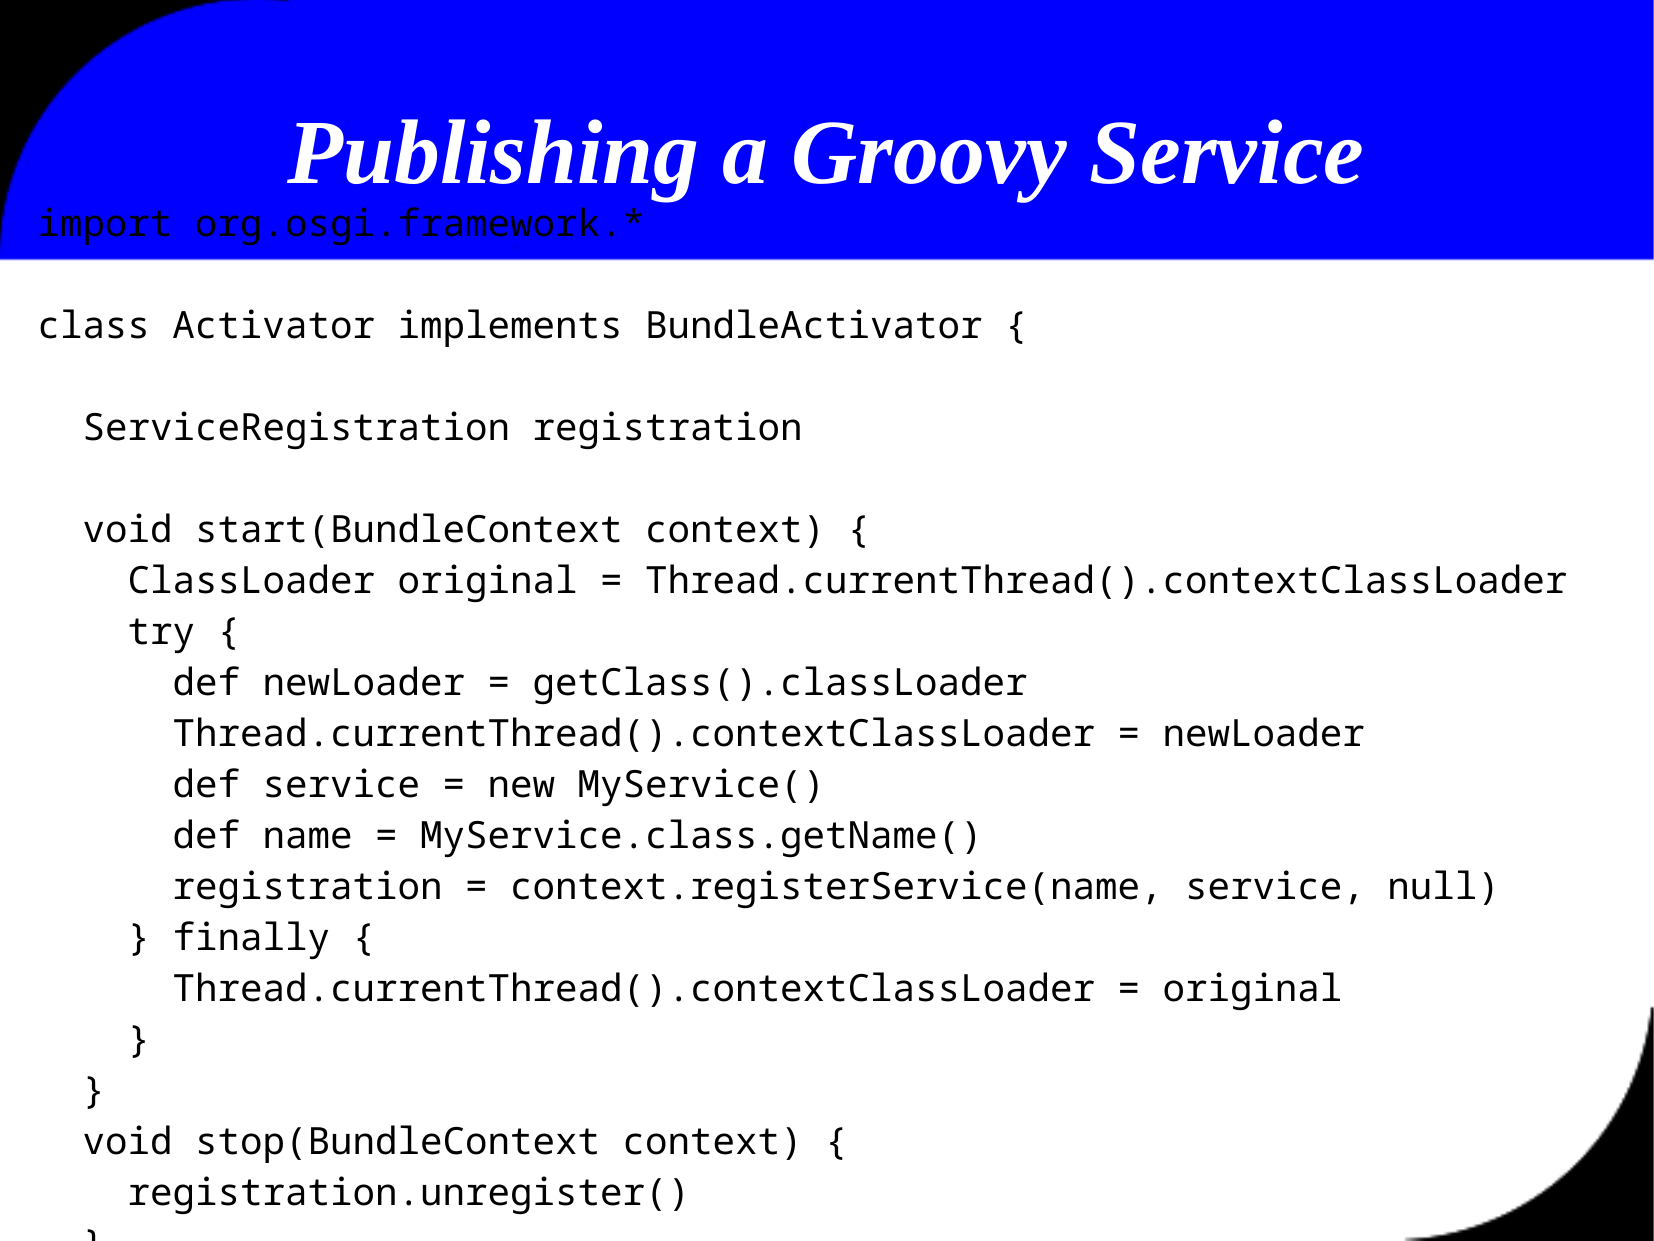

# Publishing a Groovy Service
import org.osgi.framework.*
class Activator implements BundleActivator {
 ServiceRegistration registration
 void start(BundleContext context) {
 ClassLoader original = Thread.currentThread().contextClassLoader
 try {
 def newLoader = getClass().classLoader
 Thread.currentThread().contextClassLoader = newLoader
 def service = new MyService()
 def name = MyService.class.getName()
 registration = context.registerService(name, service, null)
 } finally {
 Thread.currentThread().contextClassLoader = original
 }
 }
 void stop(BundleContext context) {
 registration.unregister()
 }
}